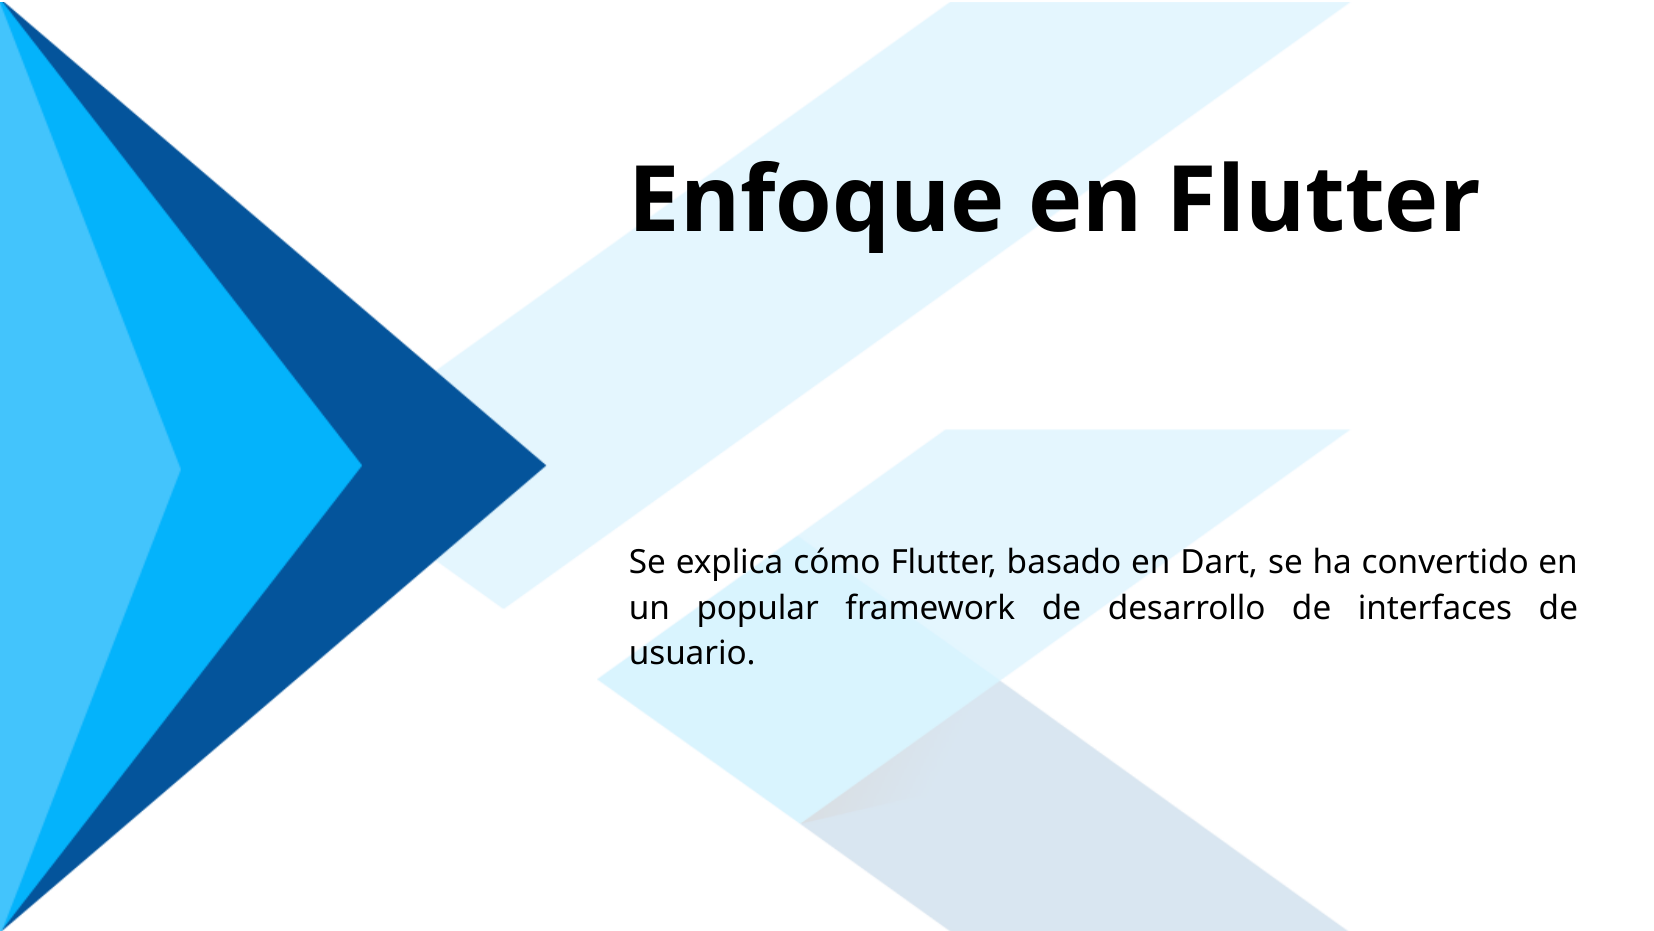

Enfoque en Flutter
Se explica cómo Flutter, basado en Dart, se ha convertido en un popular framework de desarrollo de interfaces de usuario.